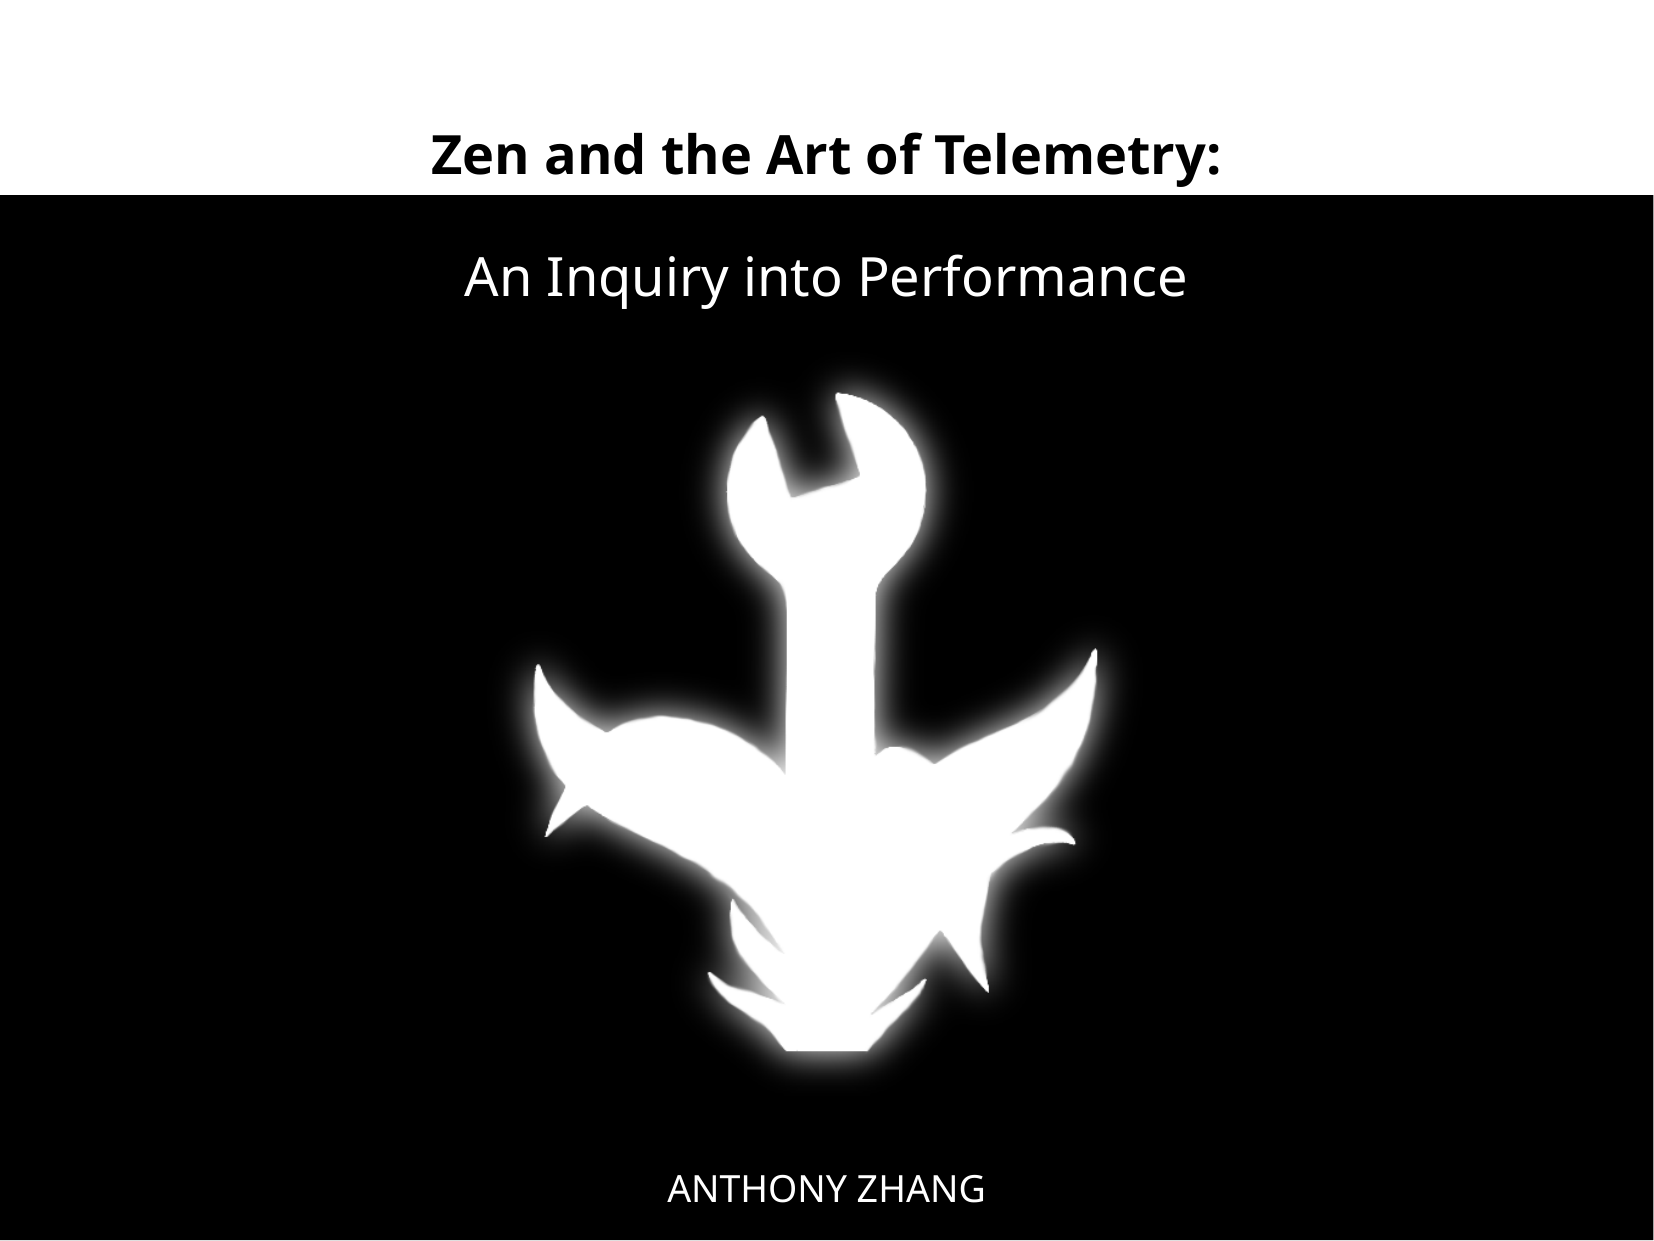

Zen and the Art of Telemetry:
An Inquiry into Performance
ANTHONY ZHANG